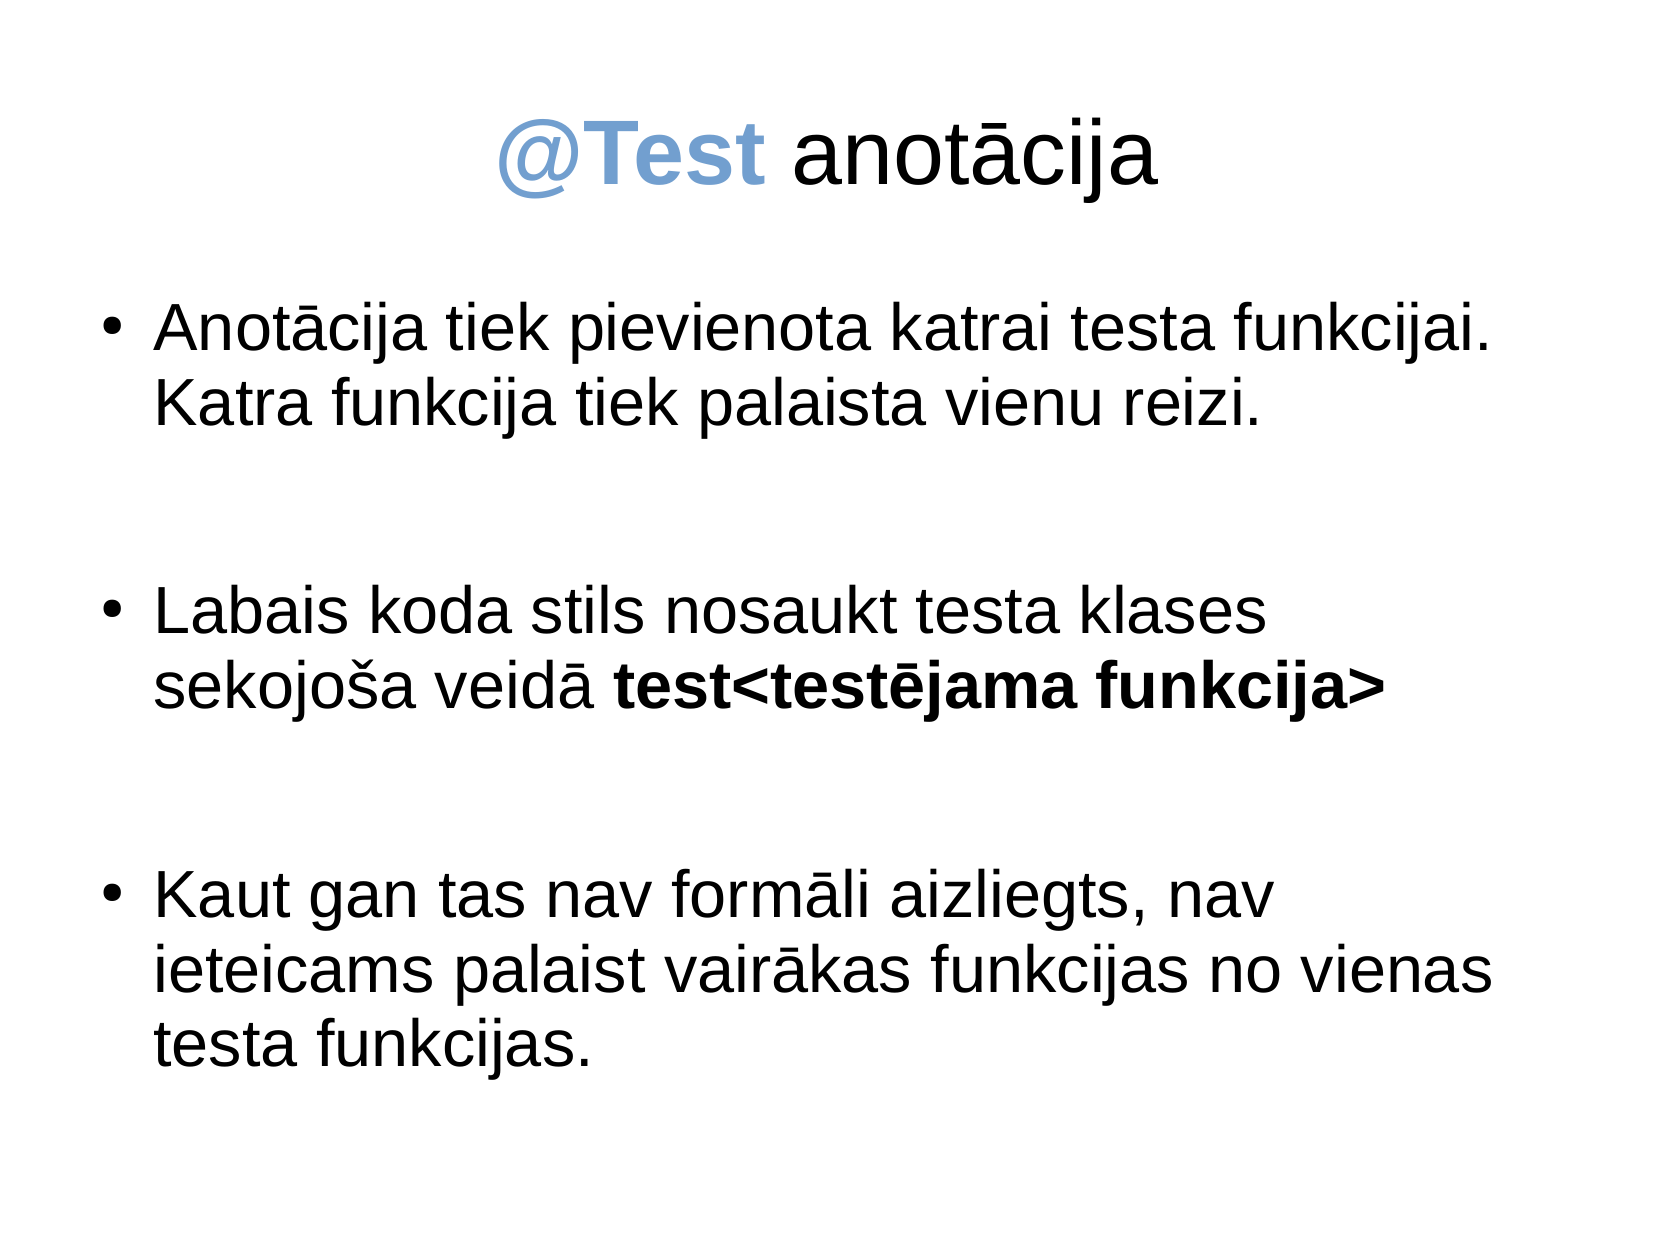

# @Test anotācija
Anotācija tiek pievienota katrai testa funkcijai. Katra funkcija tiek palaista vienu reizi.
Labais koda stils nosaukt testa klases sekojoša veidā test<testējama funkcija>
Kaut gan tas nav formāli aizliegts, nav ieteicams palaist vairākas funkcijas no vienas testa funkcijas.